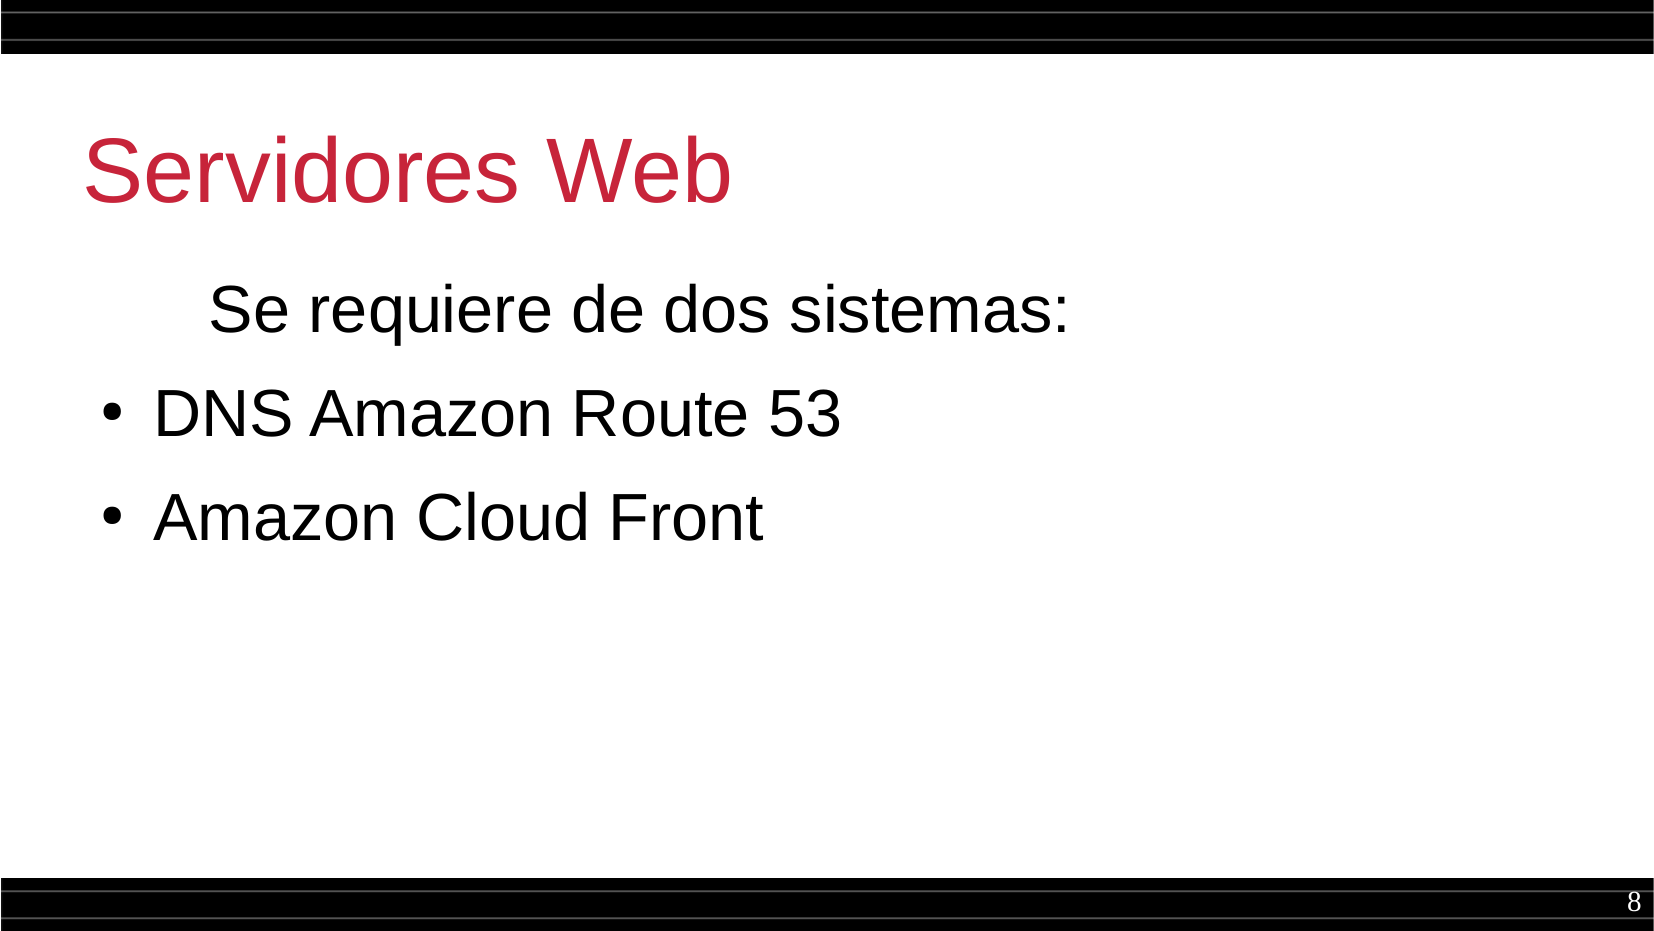

# Servidores Web
 Se requiere de dos sistemas:
DNS Amazon Route 53
Amazon Cloud Front